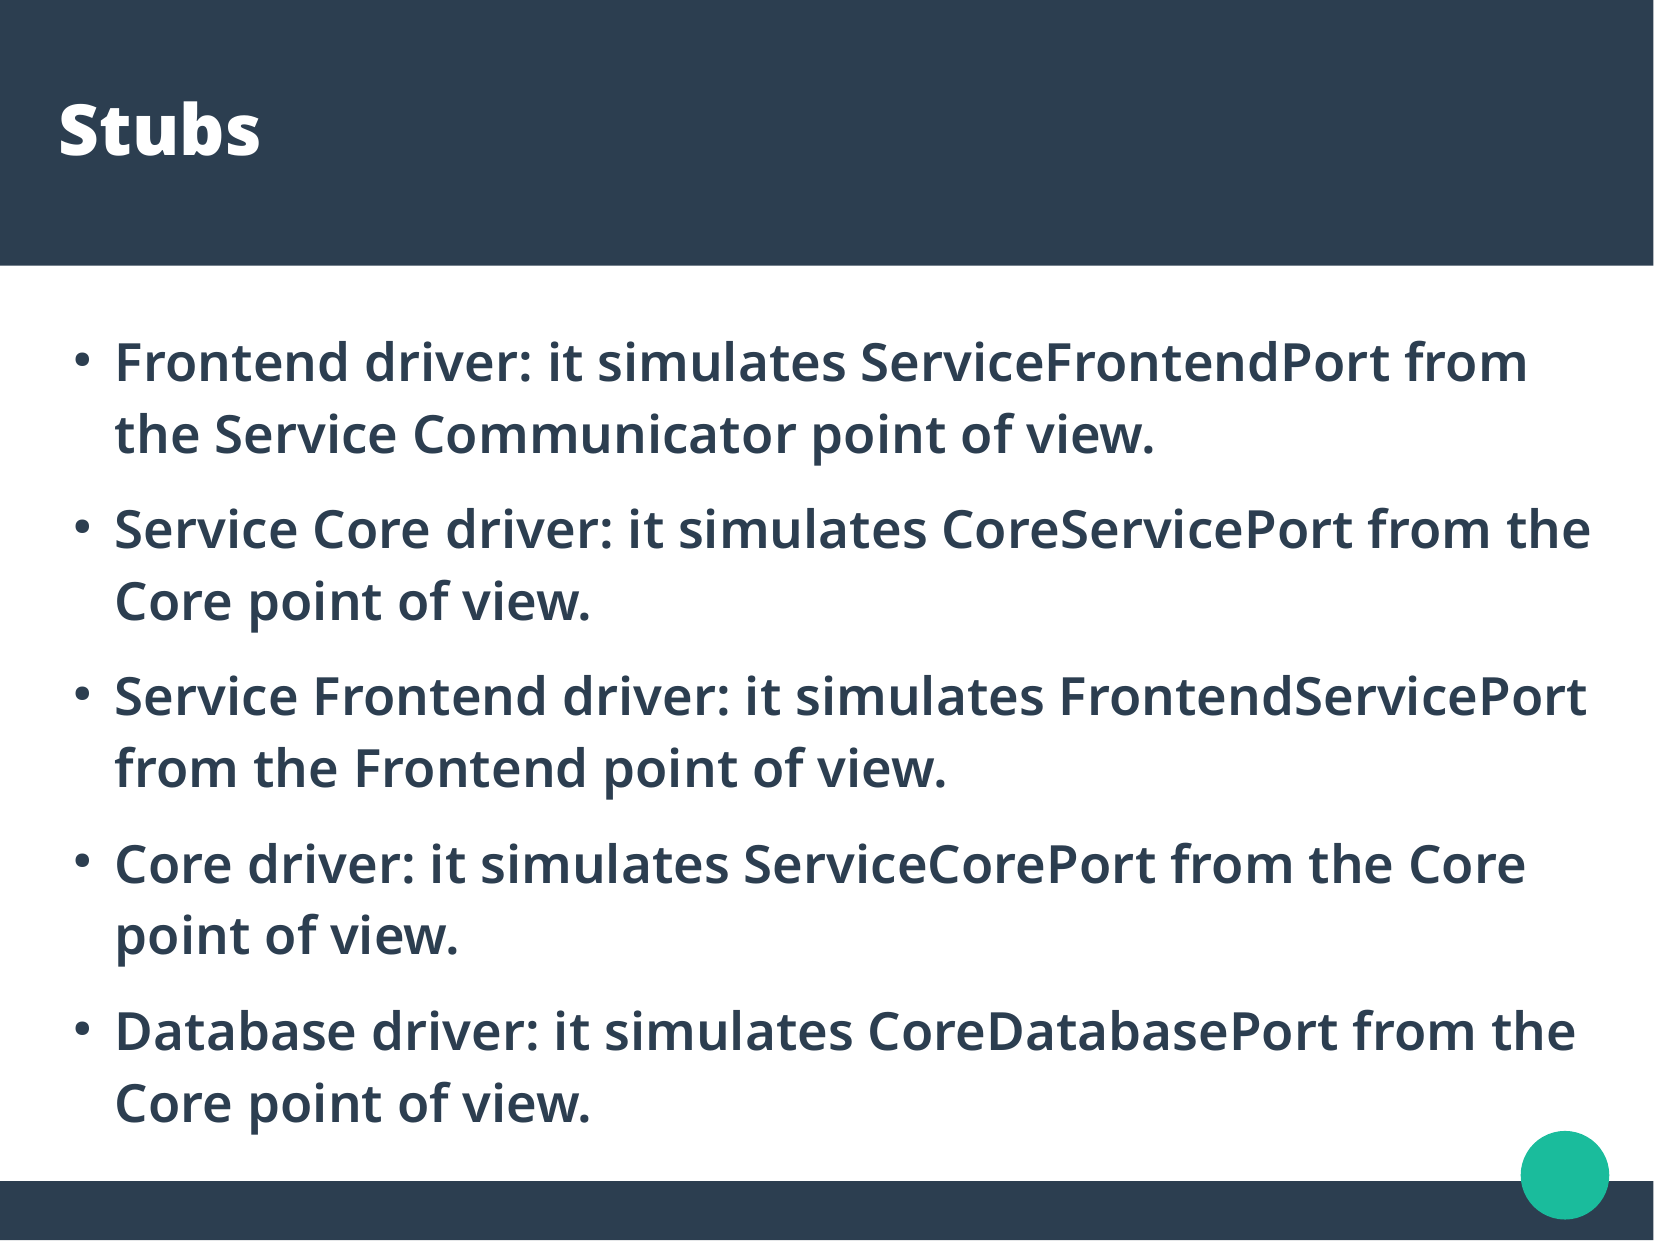

# Stubs
Frontend driver: it simulates ServiceFrontendPort from the Service Communicator point of view.
Service Core driver: it simulates CoreServicePort from the Core point of view.
Service Frontend driver: it simulates FrontendServicePort from the Frontend point of view.
Core driver: it simulates ServiceCorePort from the Core point of view.
Database driver: it simulates CoreDatabasePort from the Core point of view.